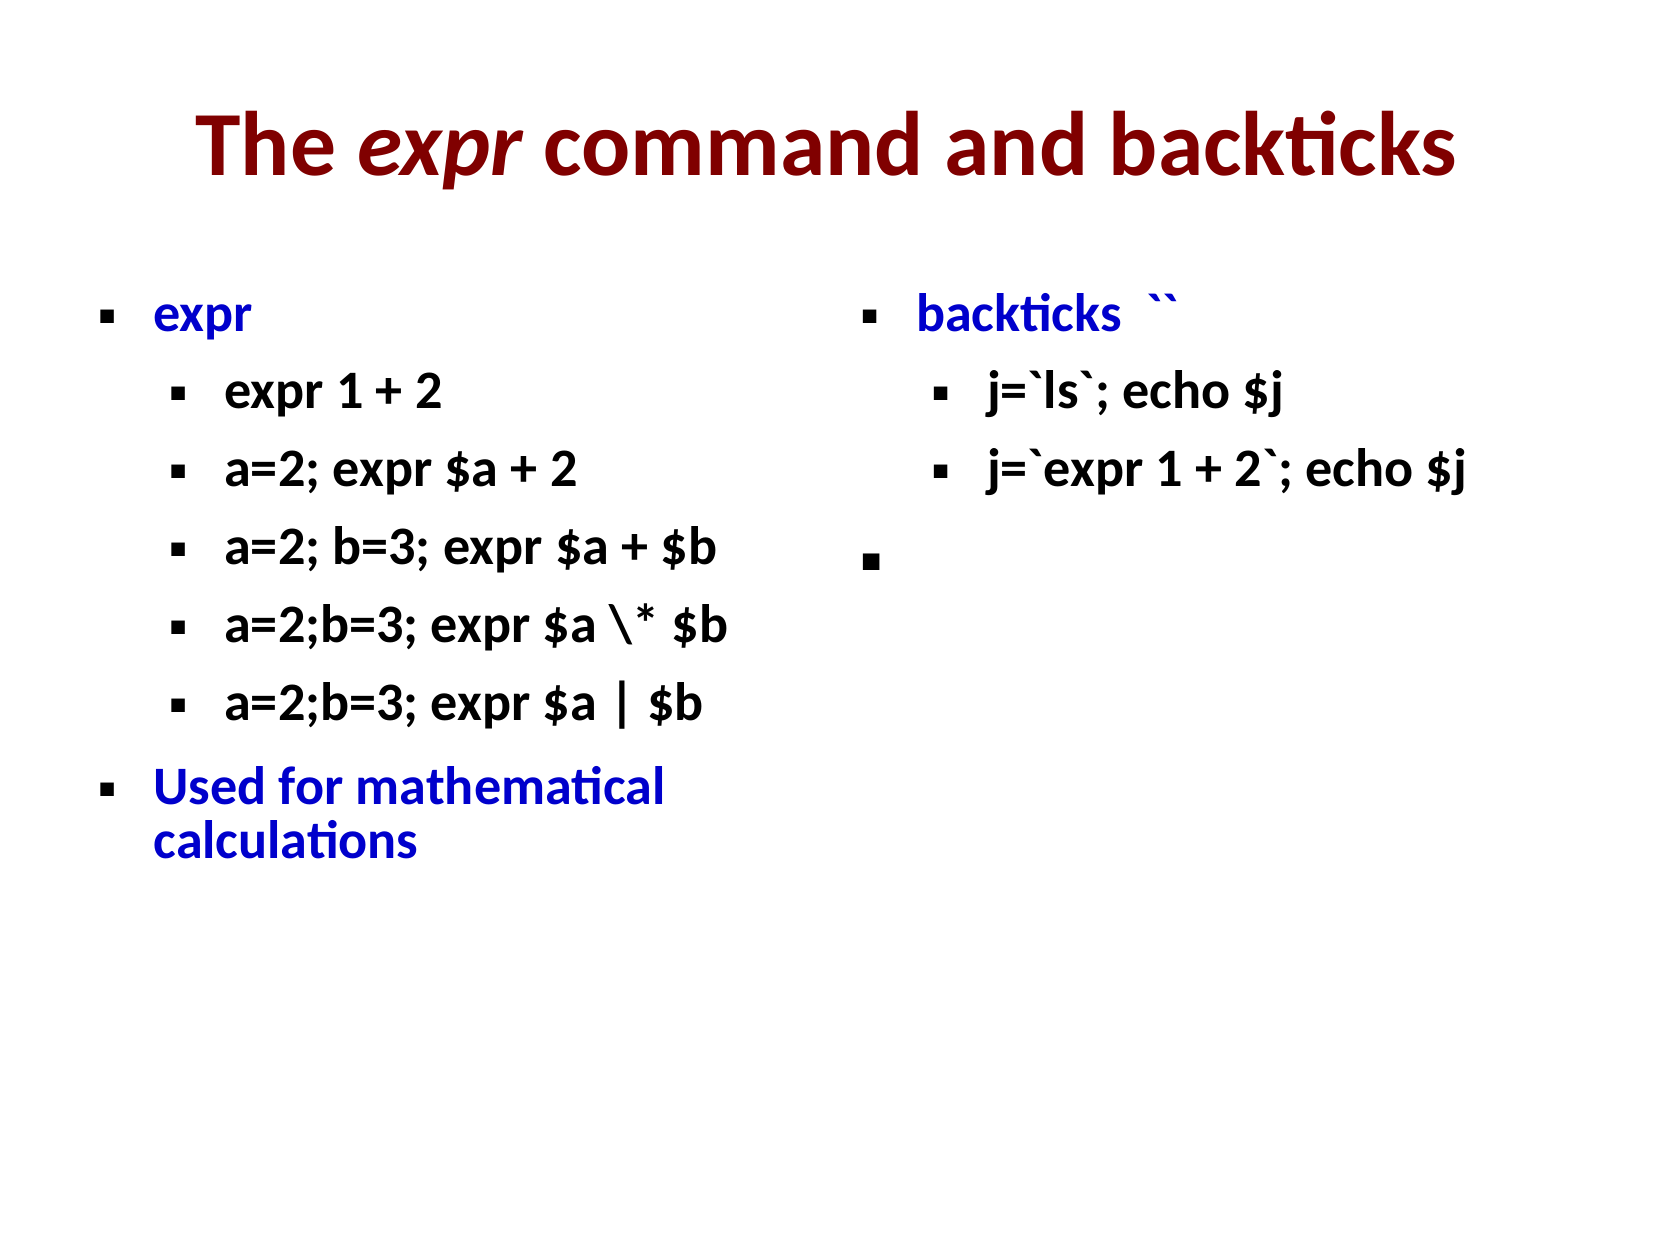

# The expr command and backticks
expr
expr 1 + 2
a=2; expr $a + 2
a=2; b=3; expr $a + $b
a=2;b=3; expr $a \* $b
a=2;b=3; expr $a | $b
Used for mathematical calculations
backticks ``
j=`ls`; echo $j
j=`expr 1 + 2`; echo $j